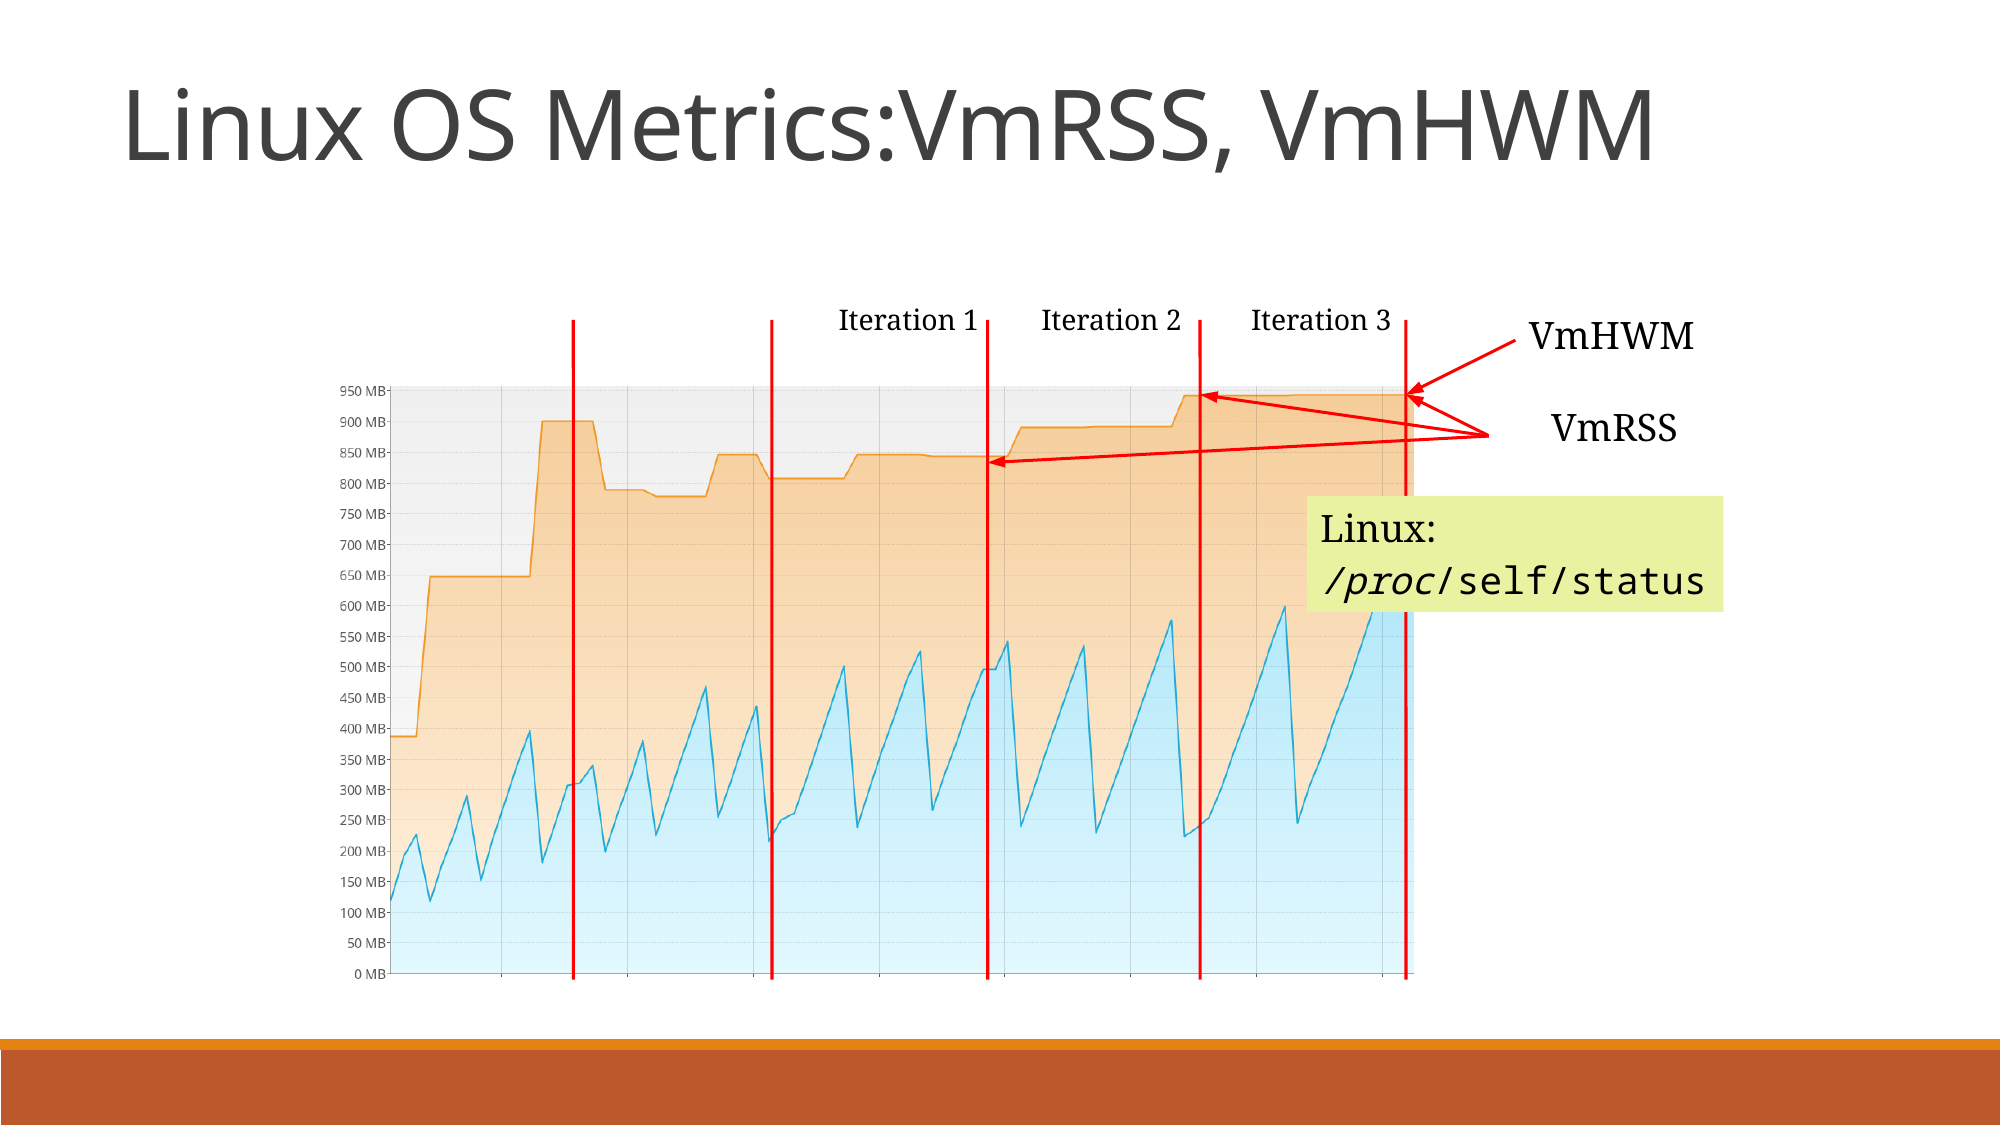

# Linux OS Metrics:VmRSS, VmHWM
 Iteration 1
 Iteration 2
 Iteration 3
VmHWM
VmRSS
Linux:
/proc/self/status